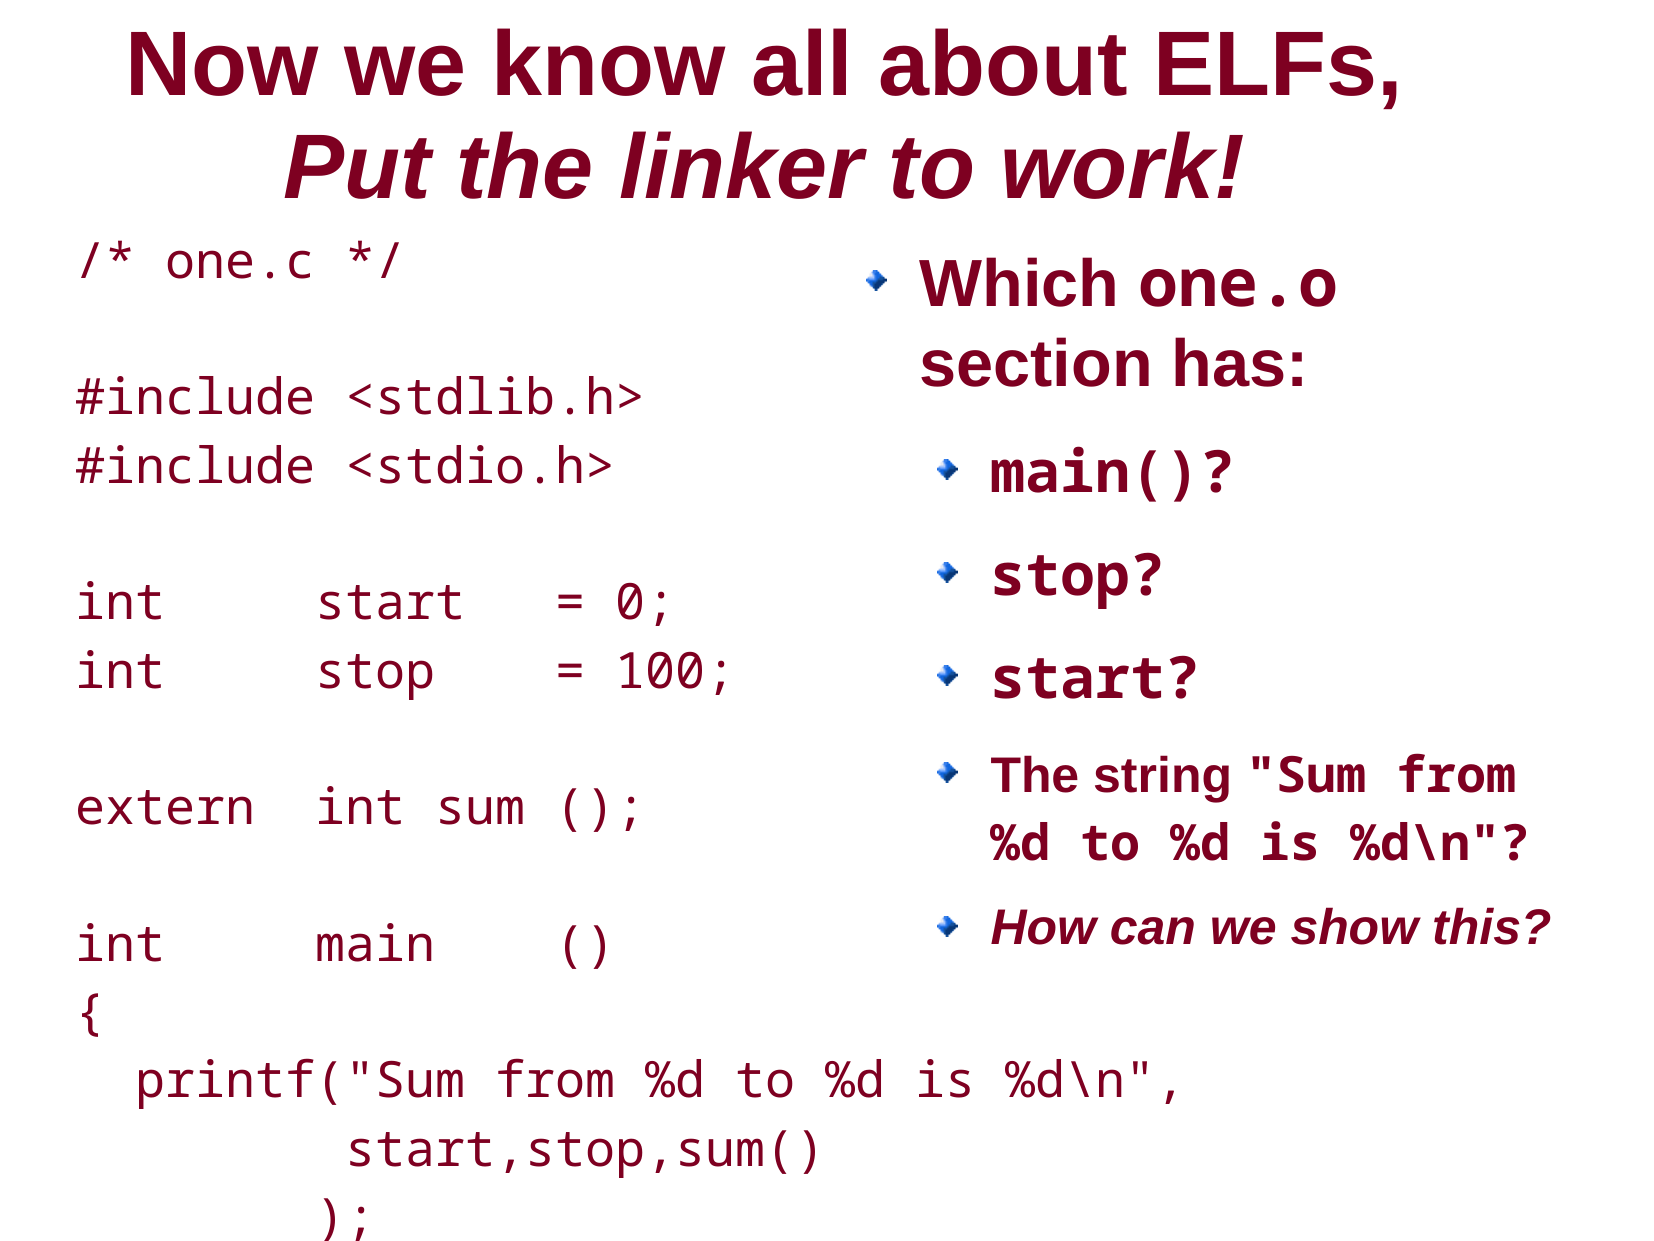

# Now we know all about ELFs, Put the linker to work!
/* one.c */
#include <stdlib.h>
#include <stdio.h>
int start = 0;
int stop = 100;
extern int sum ();
int main ()
{
 printf("Sum from %d to %d is %d\n",
 start,stop,sum()
 );
 return(EXIT_SUCCESS);
}
Which one.o section has:
main()?
stop?
start?
The string "Sum from %d to %d is %d\n"?
How can we show this?